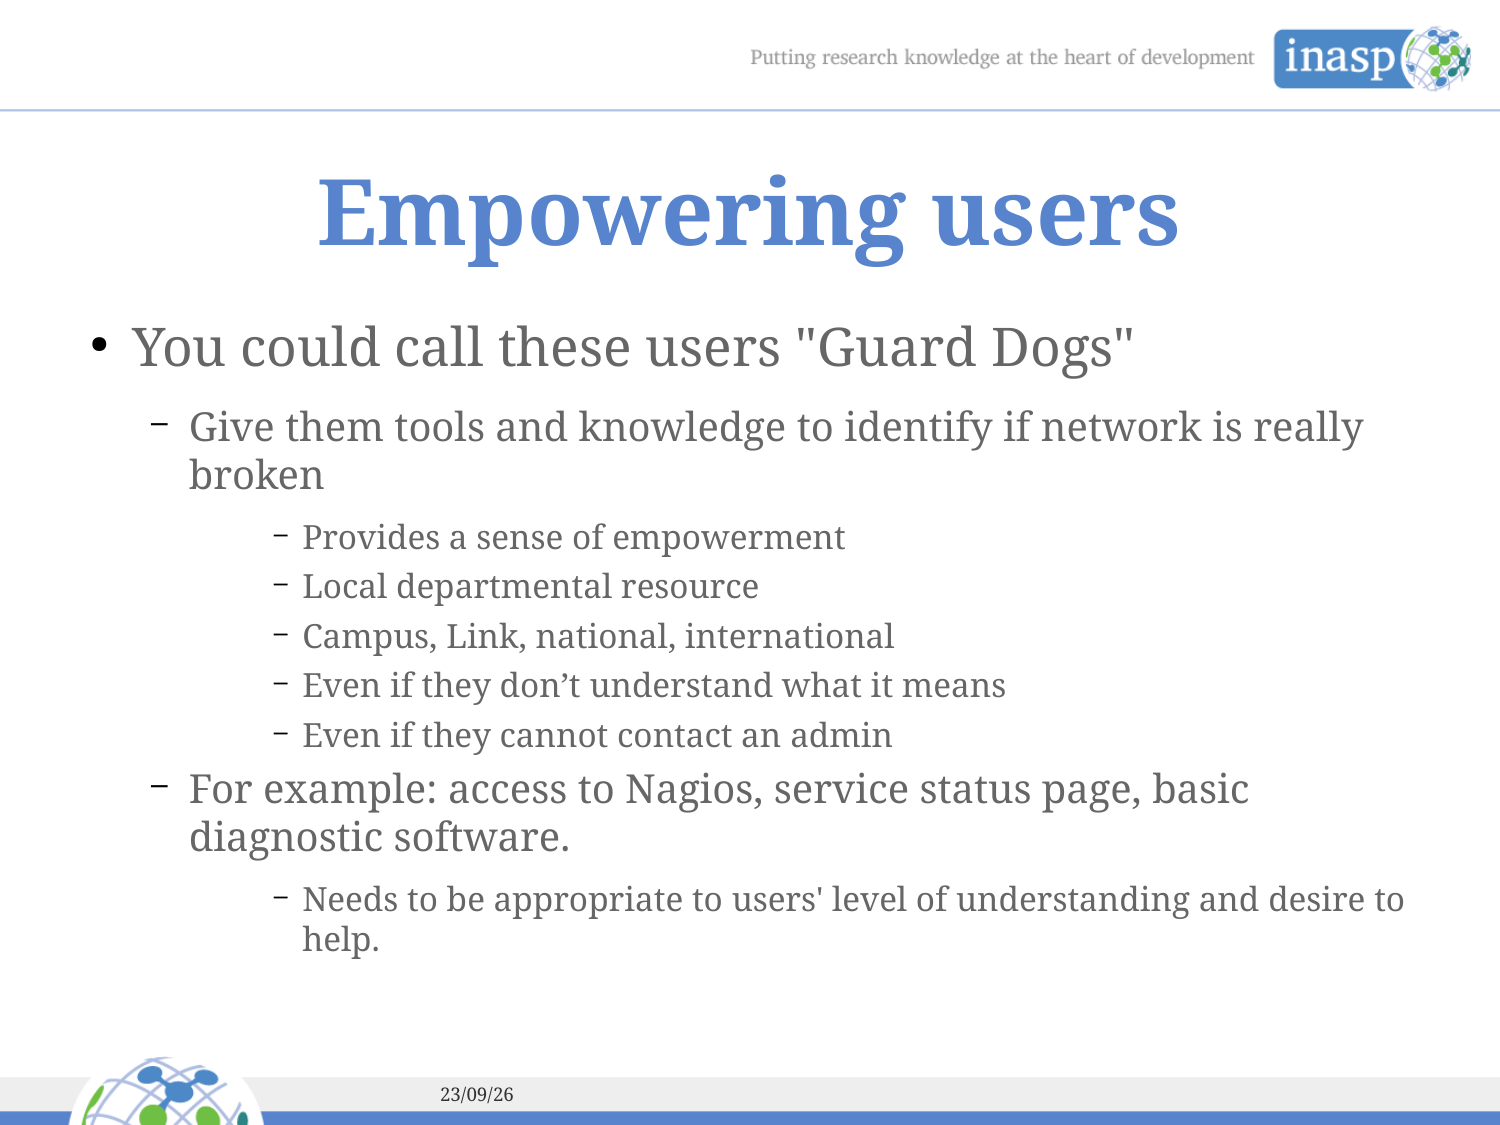

# Empowering users
You could call these users "Guard Dogs"
Give them tools and knowledge to identify if network is really broken
Provides a sense of empowerment
Local departmental resource
Campus, Link, national, international
Even if they don’t understand what it means
Even if they cannot contact an admin
For example: access to Nagios, service status page, basic diagnostic software.
Needs to be appropriate to users' level of understanding and desire to help.